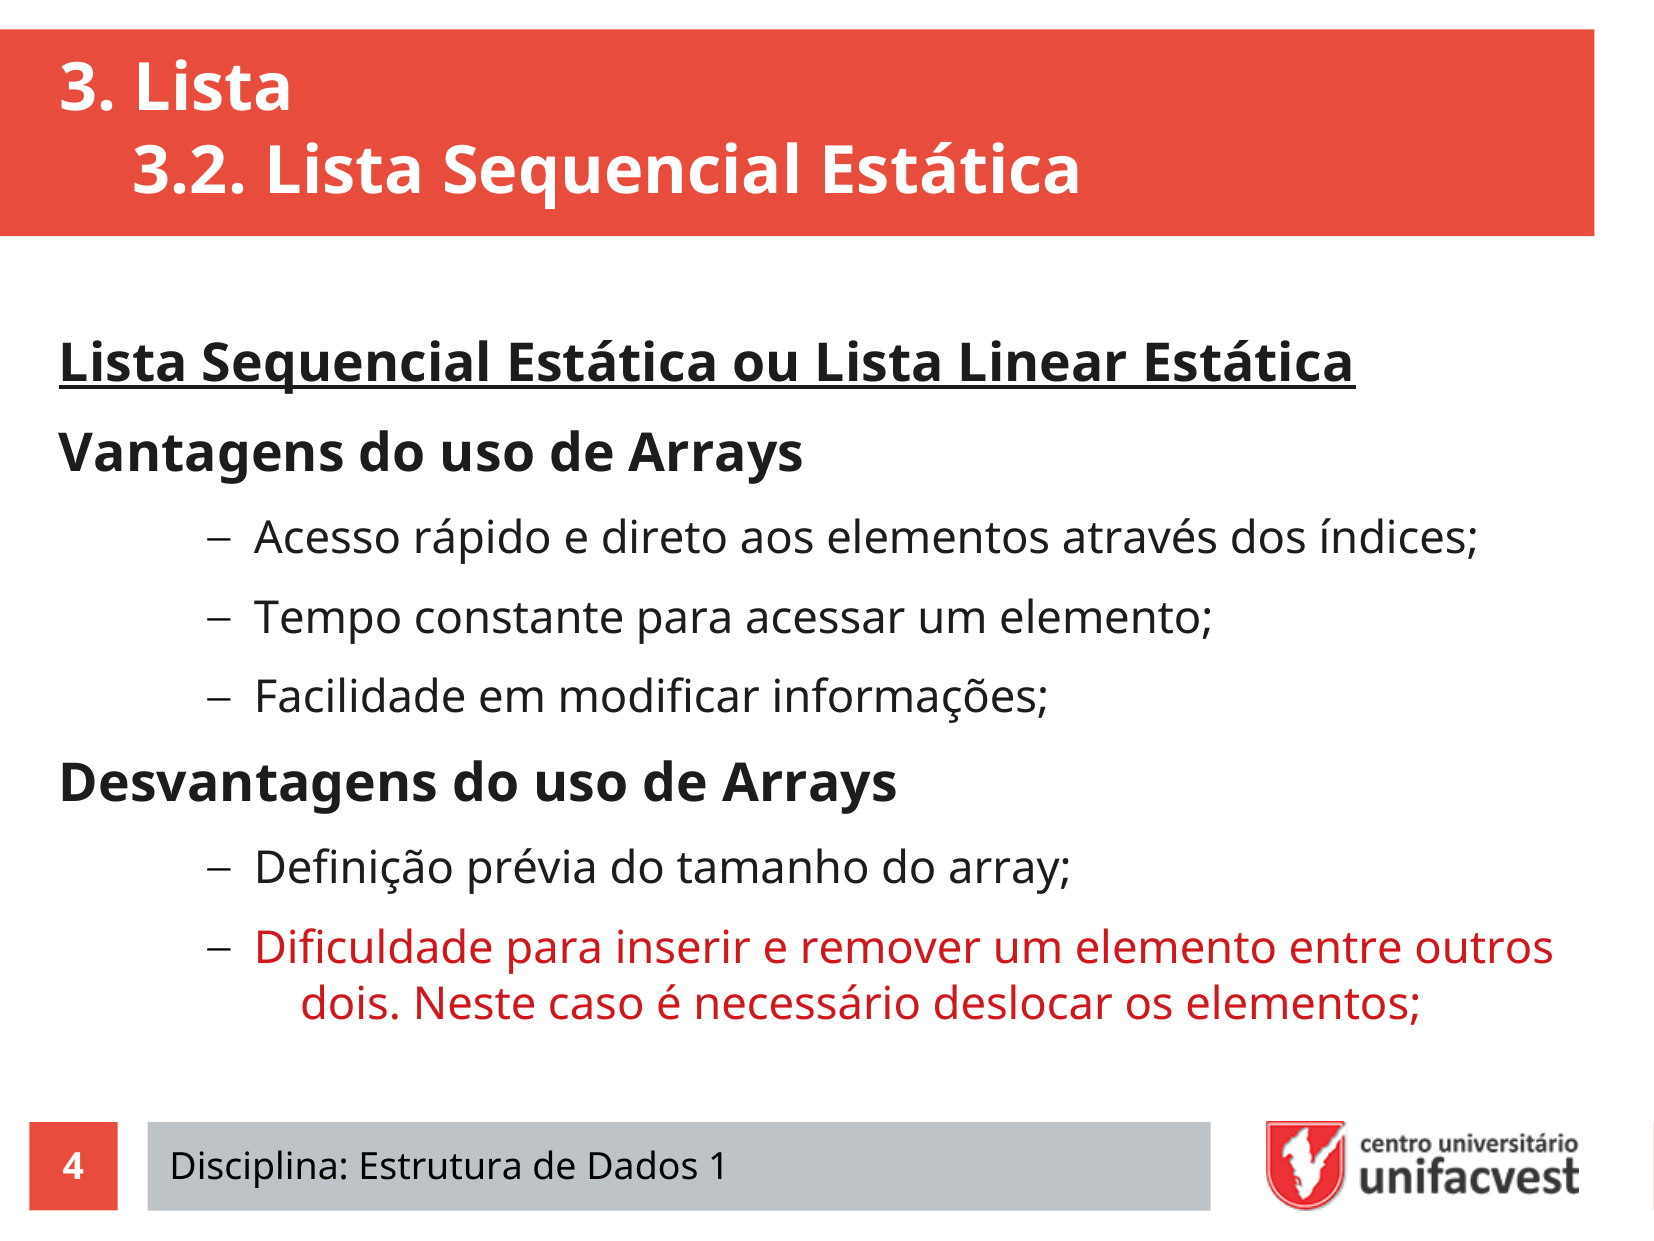

# 3. Lista 3.2. Lista Sequencial Estática
Lista Sequencial Estática ou Lista Linear Estática
Vantagens do uso de Arrays
Acesso rápido e direto aos elementos através dos índices;
Tempo constante para acessar um elemento;
Facilidade em modificar informações;
Desvantagens do uso de Arrays
Definição prévia do tamanho do array;
Dificuldade para inserir e remover um elemento entre outros dois. Neste caso é necessário deslocar os elementos;
4
Disciplina: Estrutura de Dados 1